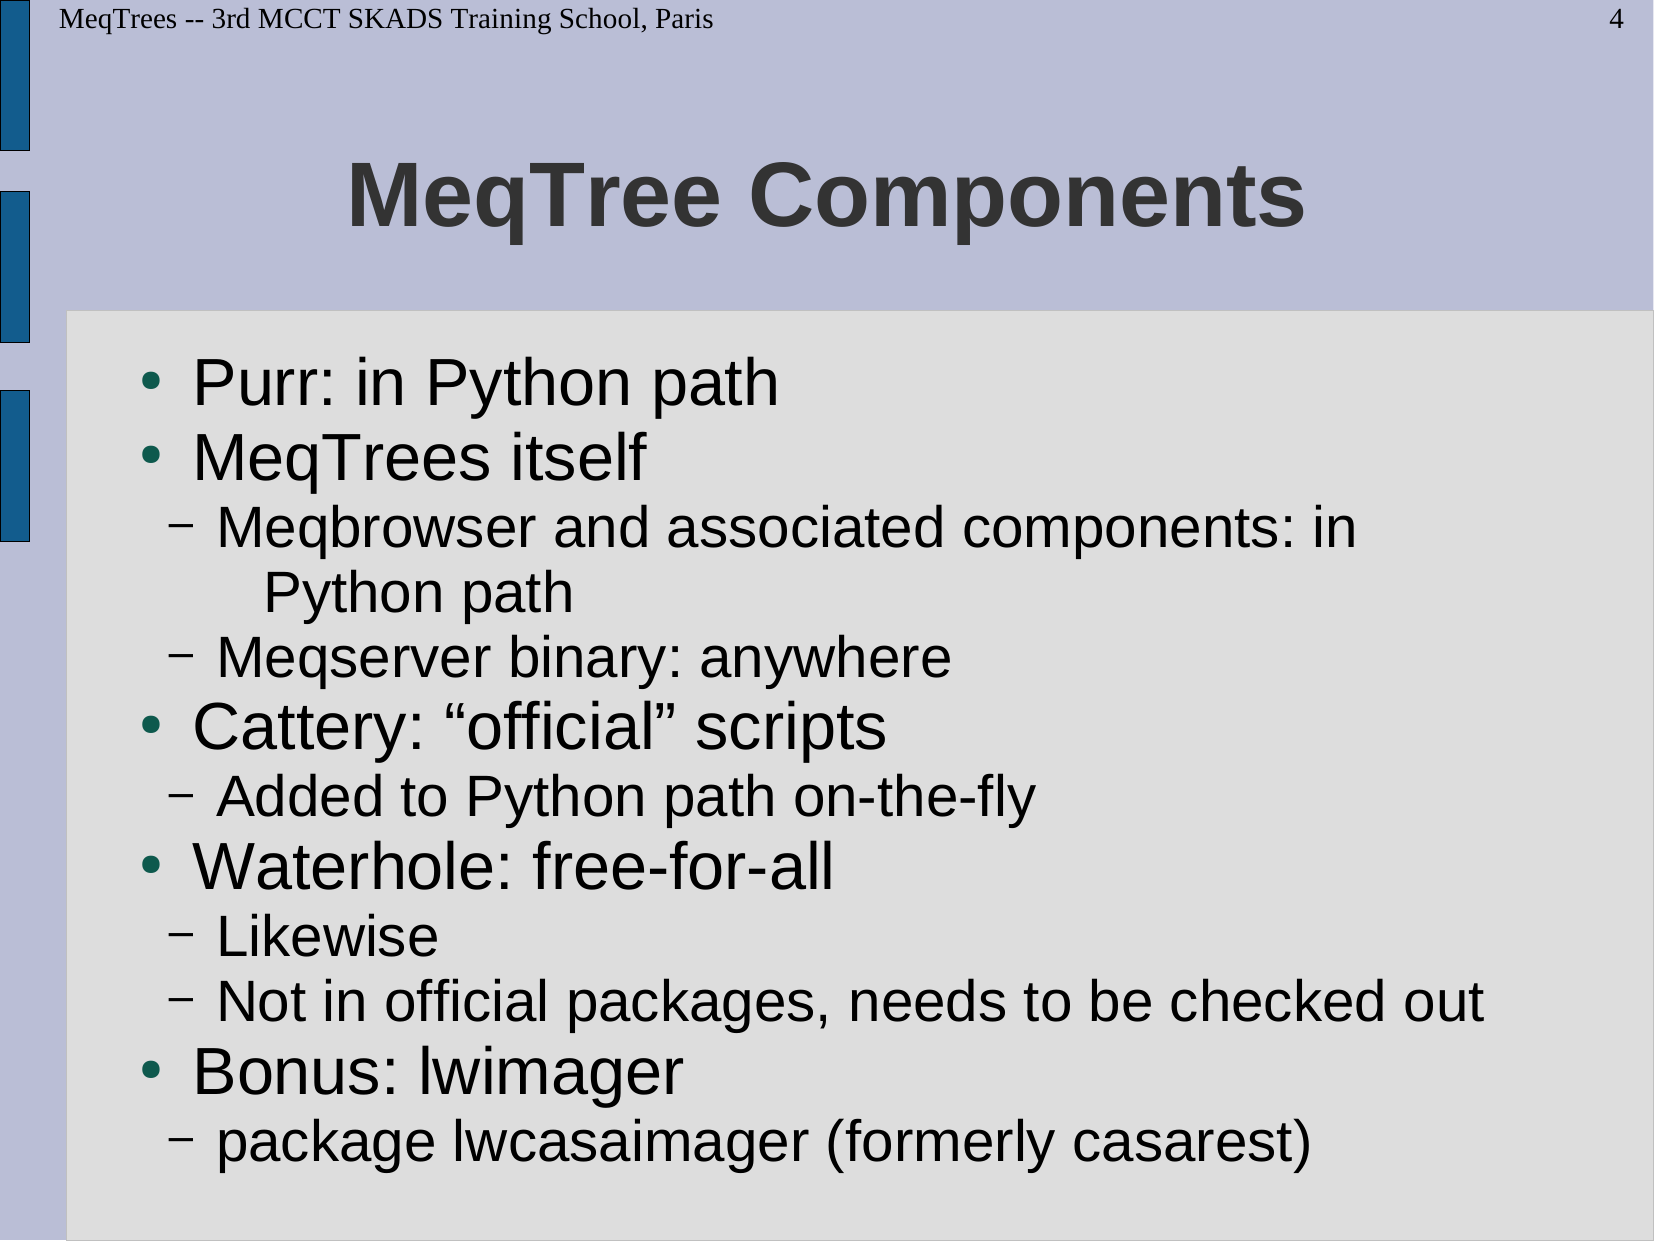

MeqTrees -- 3rd MCCT SKADS Training School, Paris
4
# MeqTree Components
Purr: in Python path
MeqTrees itself
Meqbrowser and associated components: in Python path
Meqserver binary: anywhere
Cattery: “official” scripts
Added to Python path on-the-fly
Waterhole: free-for-all
Likewise
Not in official packages, needs to be checked out
Bonus: lwimager
package lwcasaimager (formerly casarest)